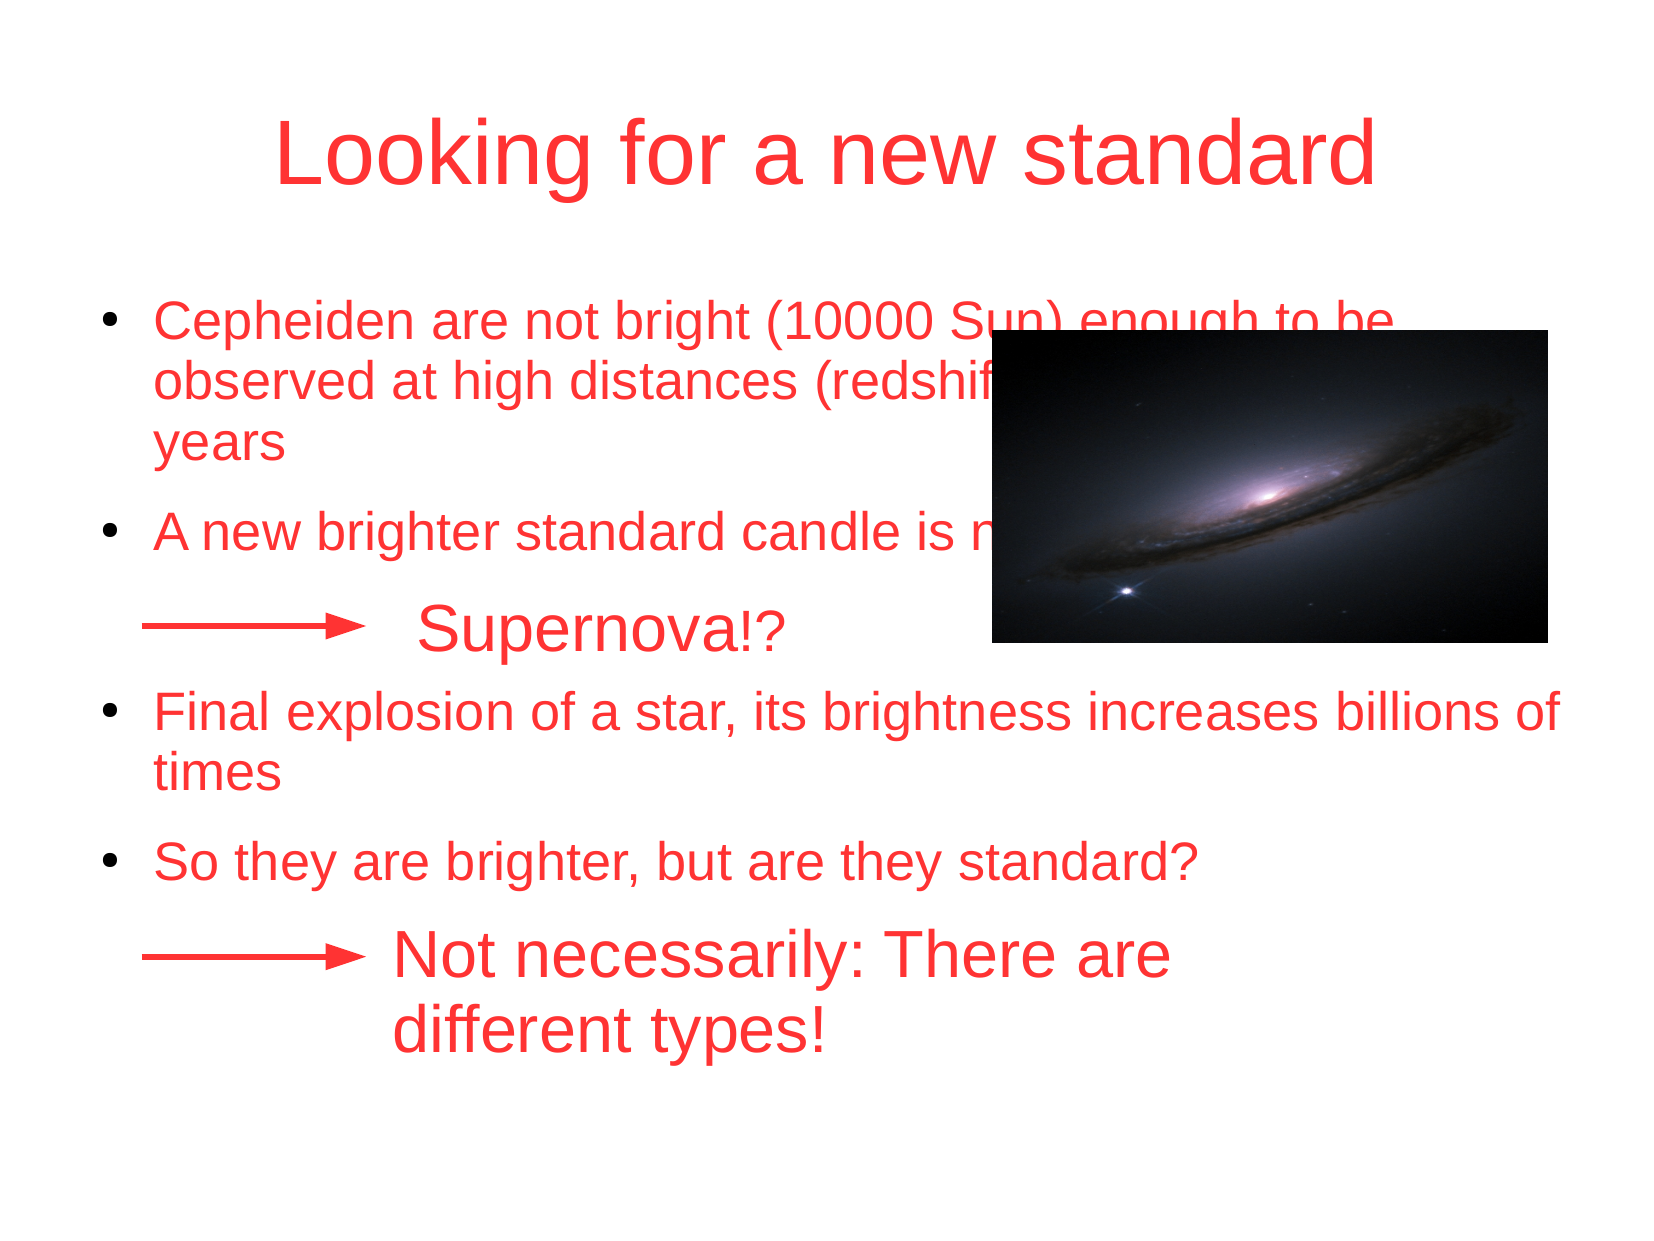

# Looking for a new standard
Cepheiden are not bright (10000 Sun) enough to be observed at high distances (redshifts) few million light years
A new brighter standard candle is needed!
Final explosion of a star, its brightness increases billions of times
So they are brighter, but are they standard?
Supernova!?
Not necessarily: There are different types!